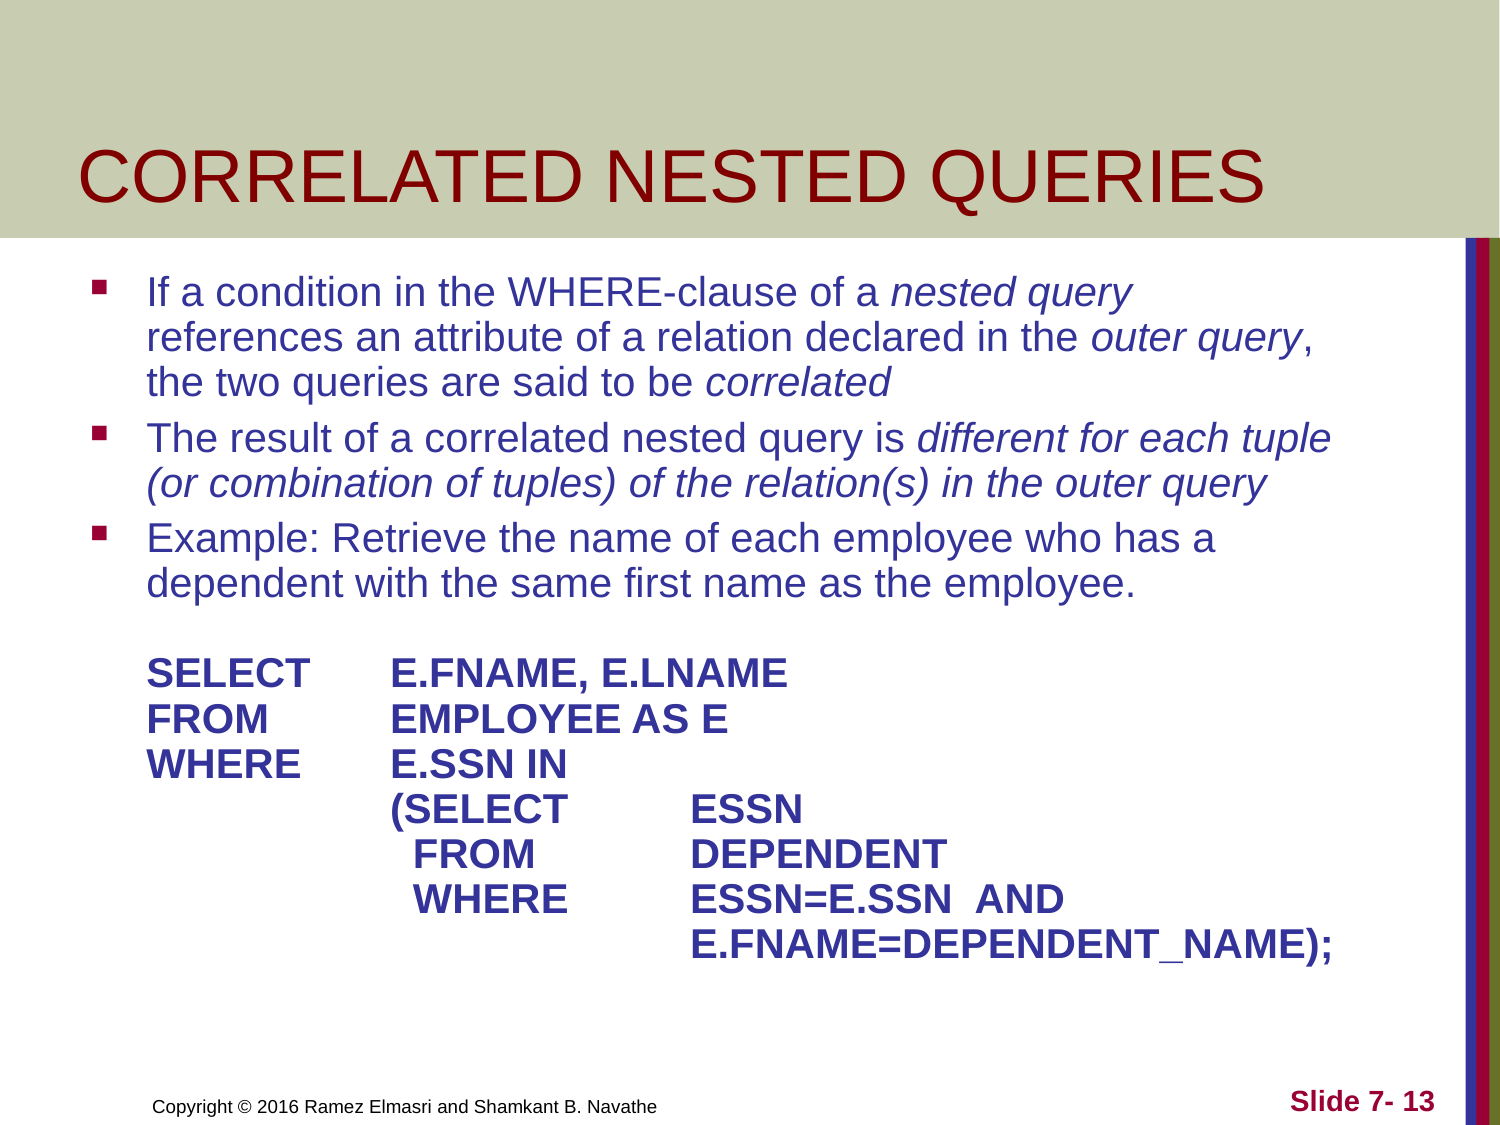

# CORRELATED NESTED QUERIES
If a condition in the WHERE-clause of a nested query references an attribute of a relation declared in the outer query, the two queries are said to be correlated
The result of a correlated nested query is different for each tuple (or combination of tuples) of the relation(s) in the outer query
Example: Retrieve the name of each employee who has a dependent with the same first name as the employee.
SELECT 	E.FNAME, E.LNAME
FROM	EMPLOYEE AS E
WHERE	E.SSN IN 				(SELECT 	ESSN
		 FROM		DEPENDENT
		 WHERE 	ESSN=E.SSN AND 		 		E.FNAME=DEPENDENT_NAME);
Slide 7-